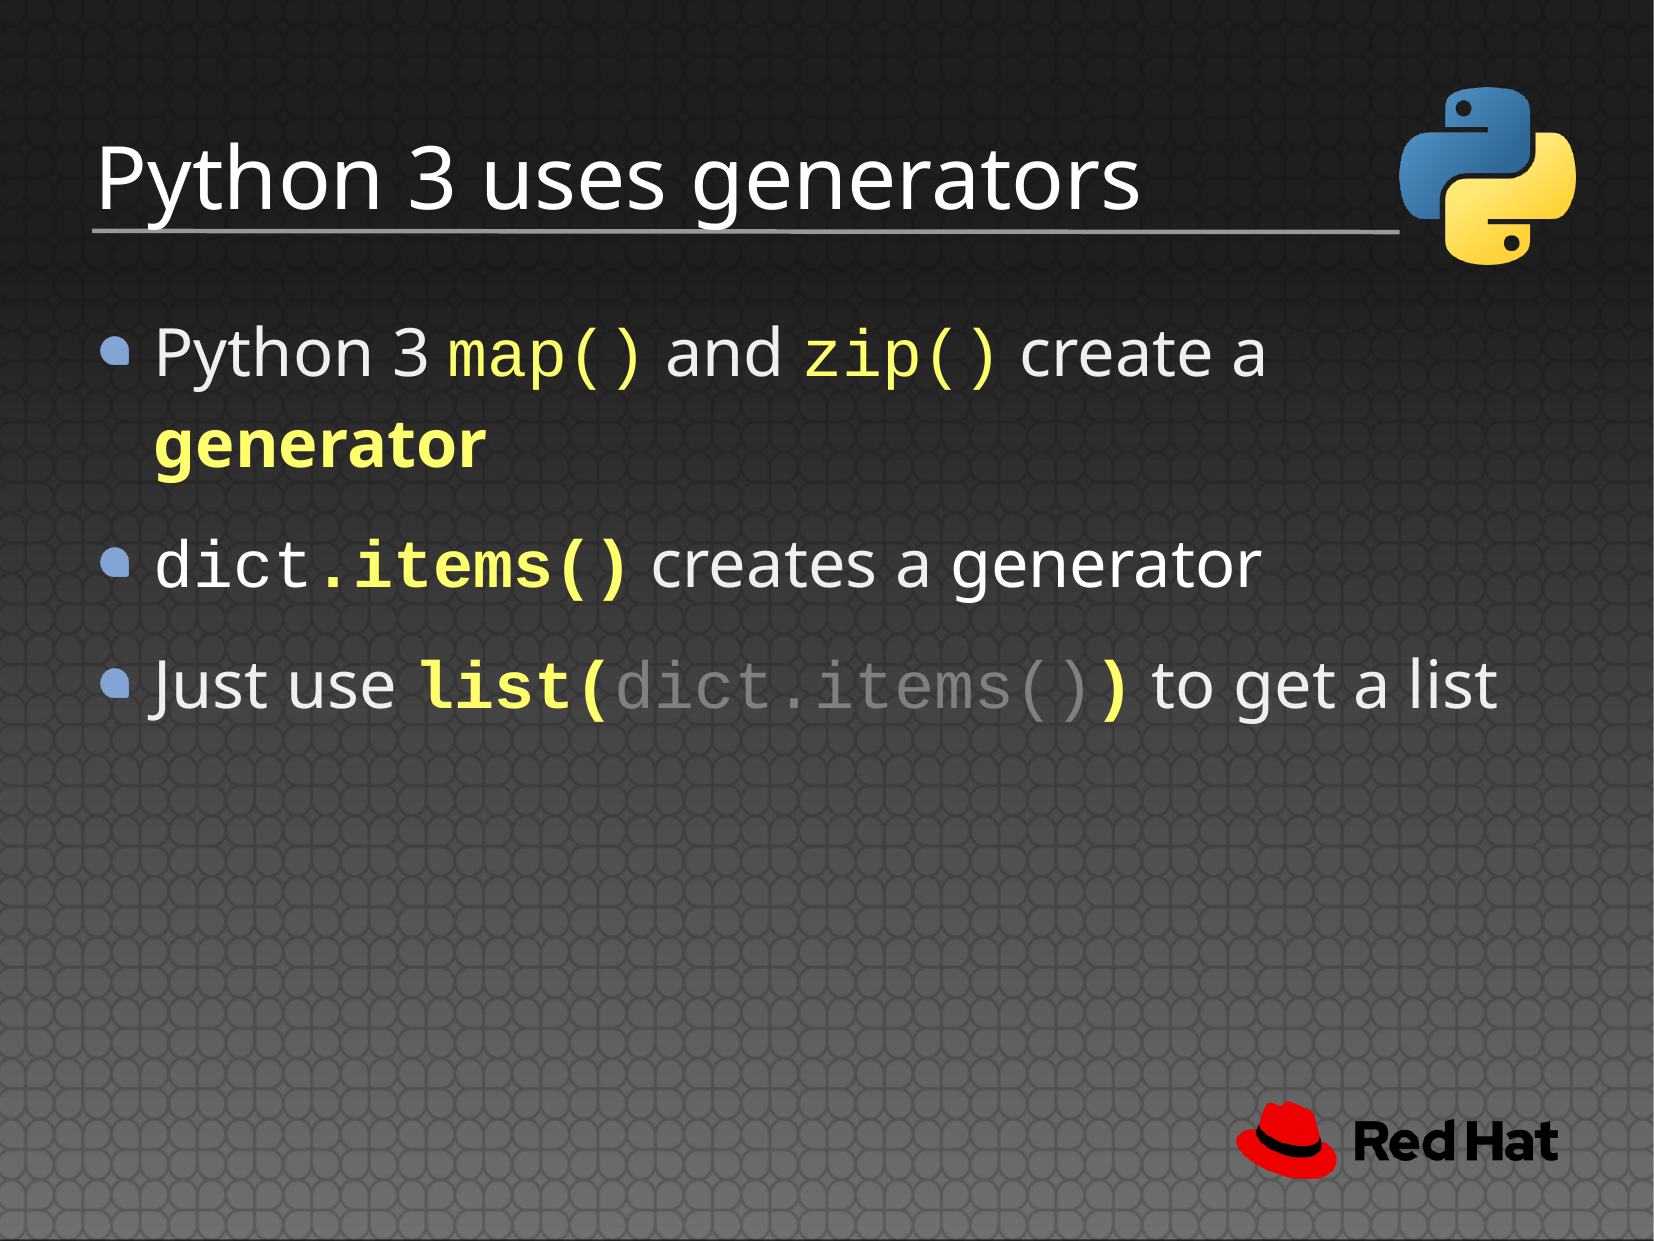

Python 3 uses generators
# Python 3 map() and zip() create a generator
dict.items() creates a generator
Just use list(dict.items()) to get a list